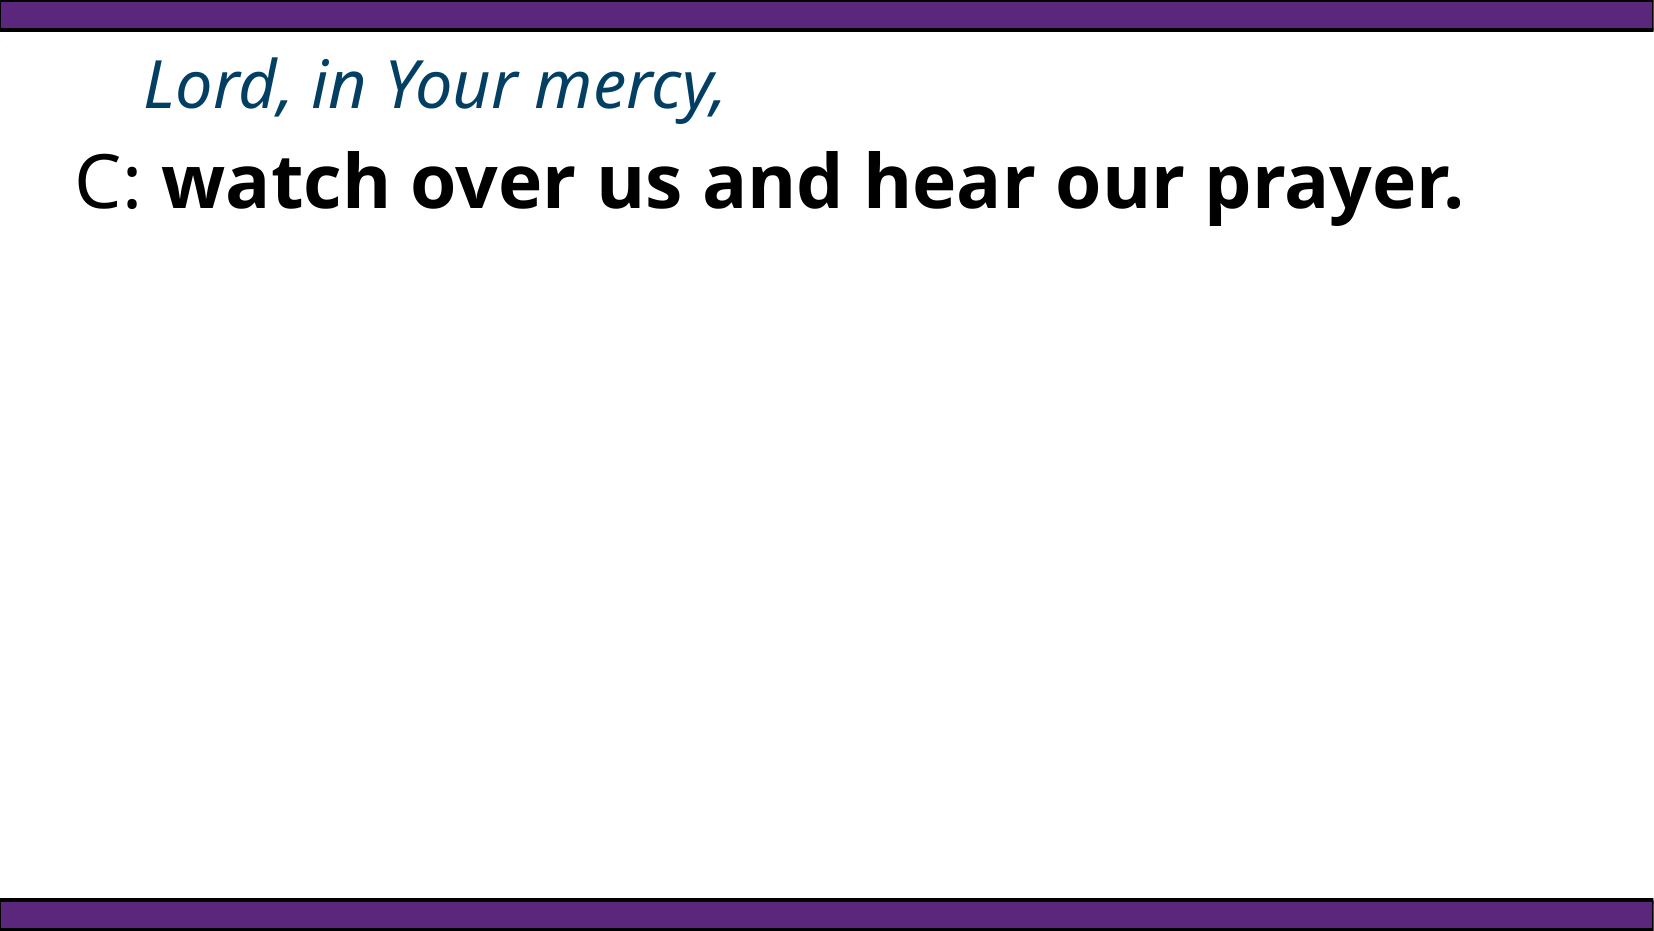

Lord, in Your mercy,
C: watch over us and hear our prayer.